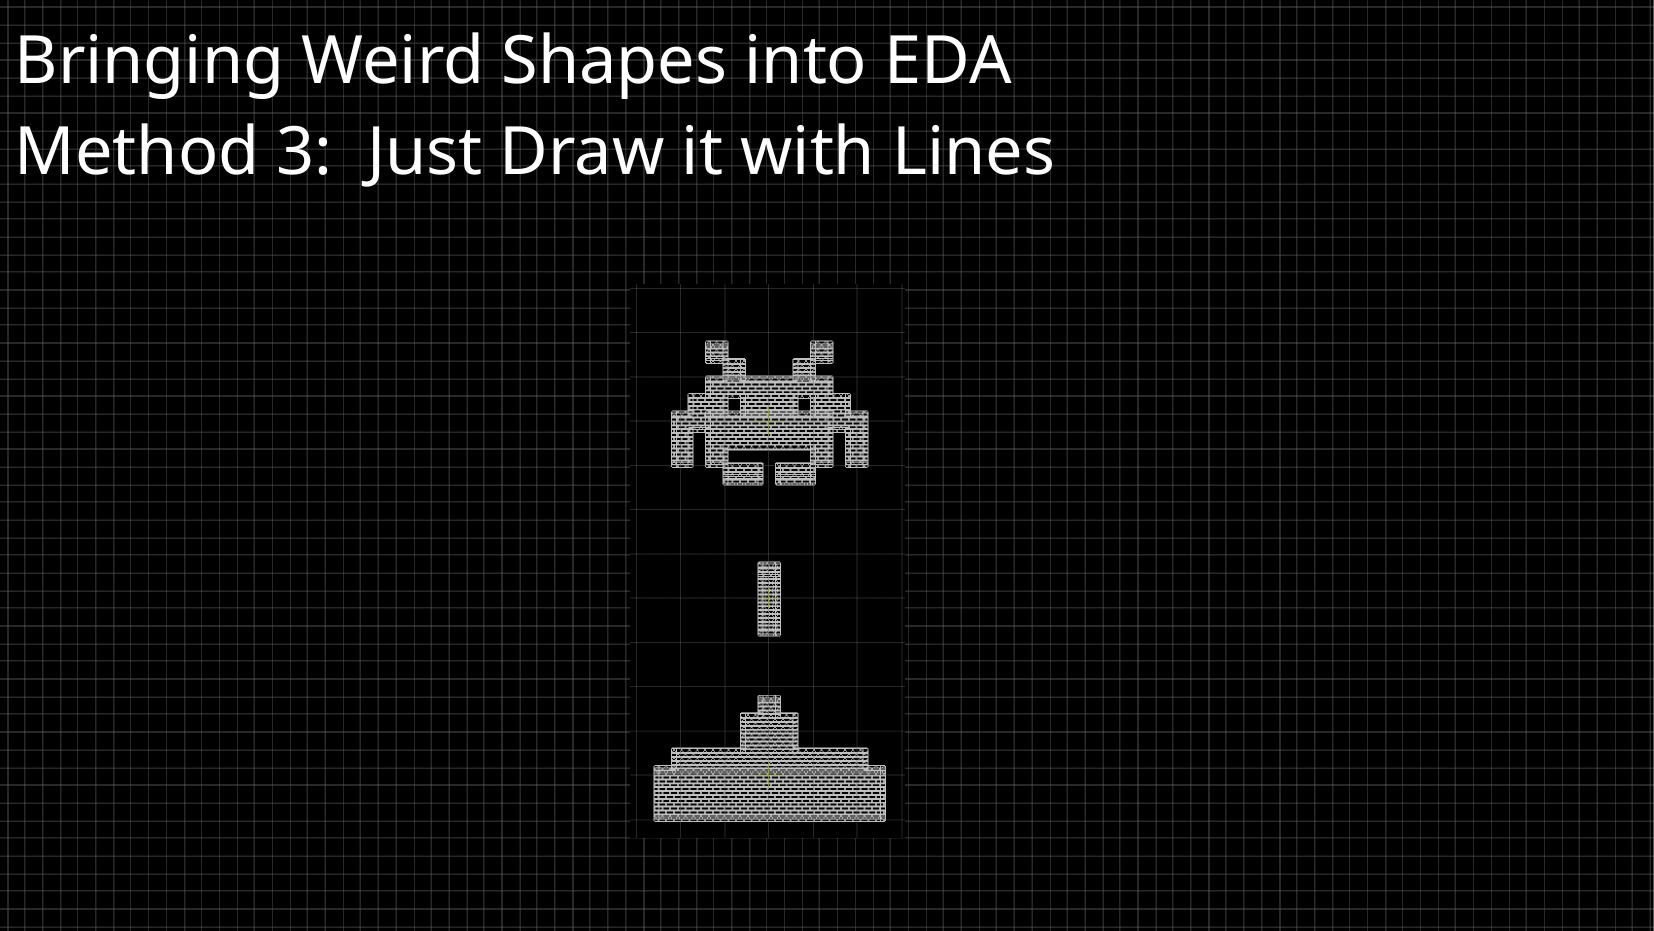

Bringing Weird Shapes into EDA
Method 3: Just Draw it with Lines